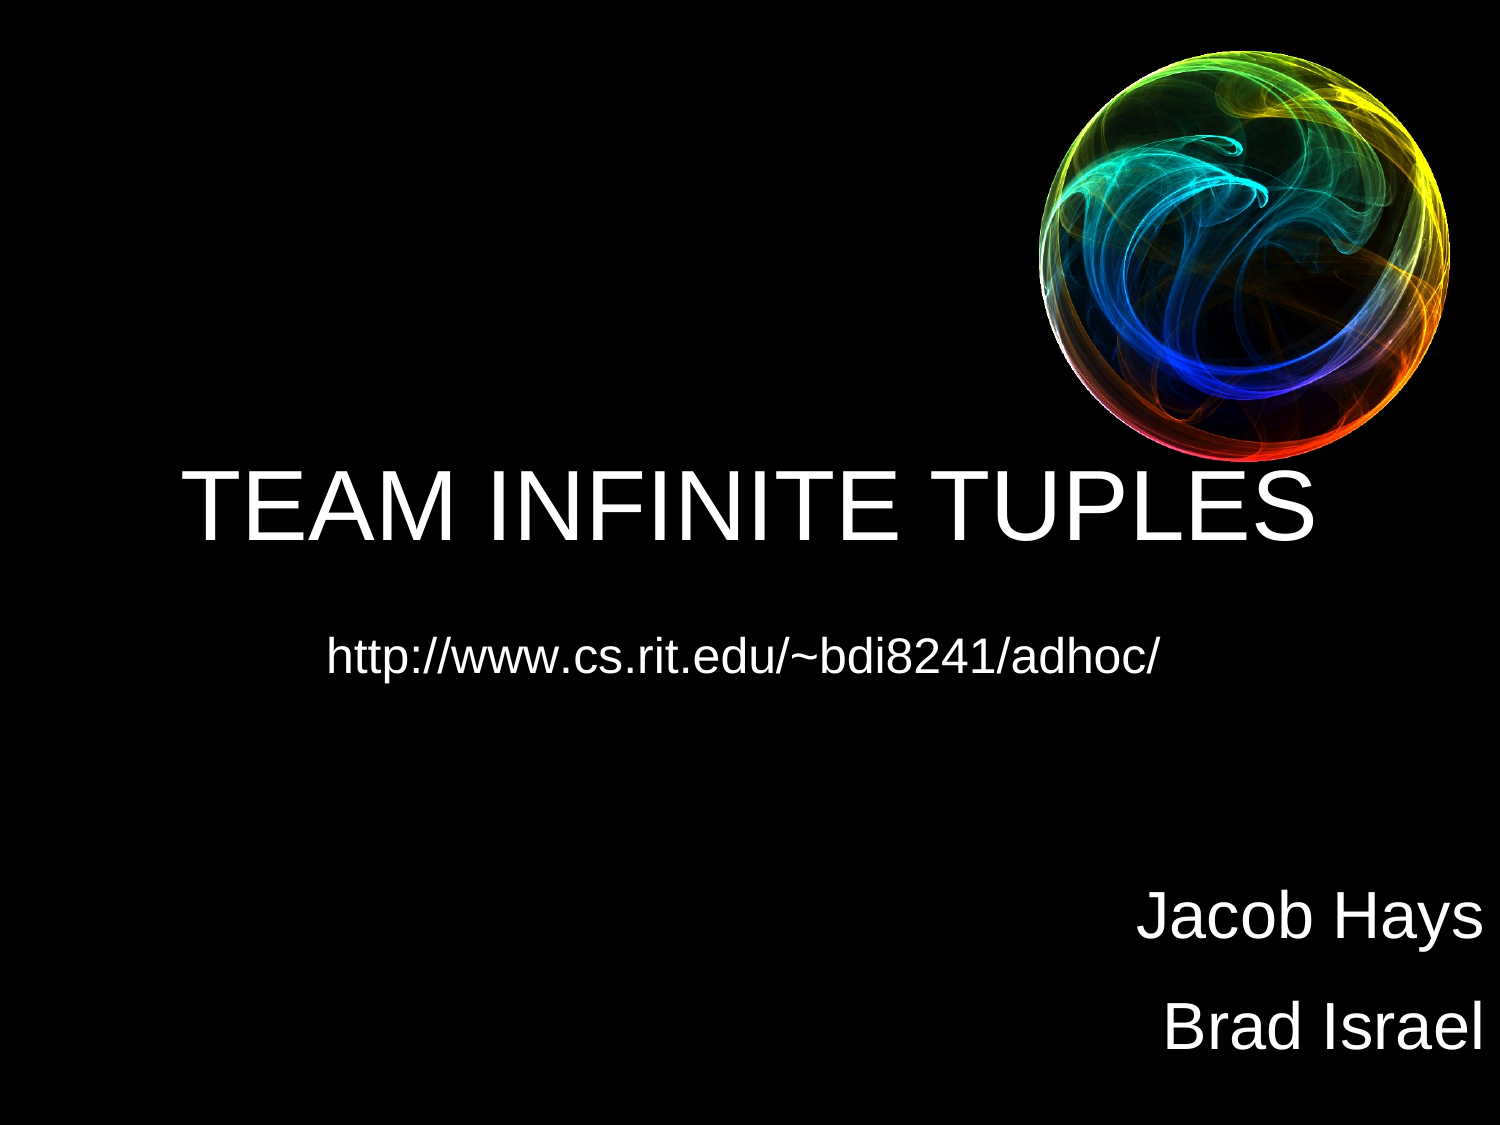

TEAM INFINITE TUPLES
http://www.cs.rit.edu/~bdi8241/adhoc/
Jacob Hays
Brad Israel